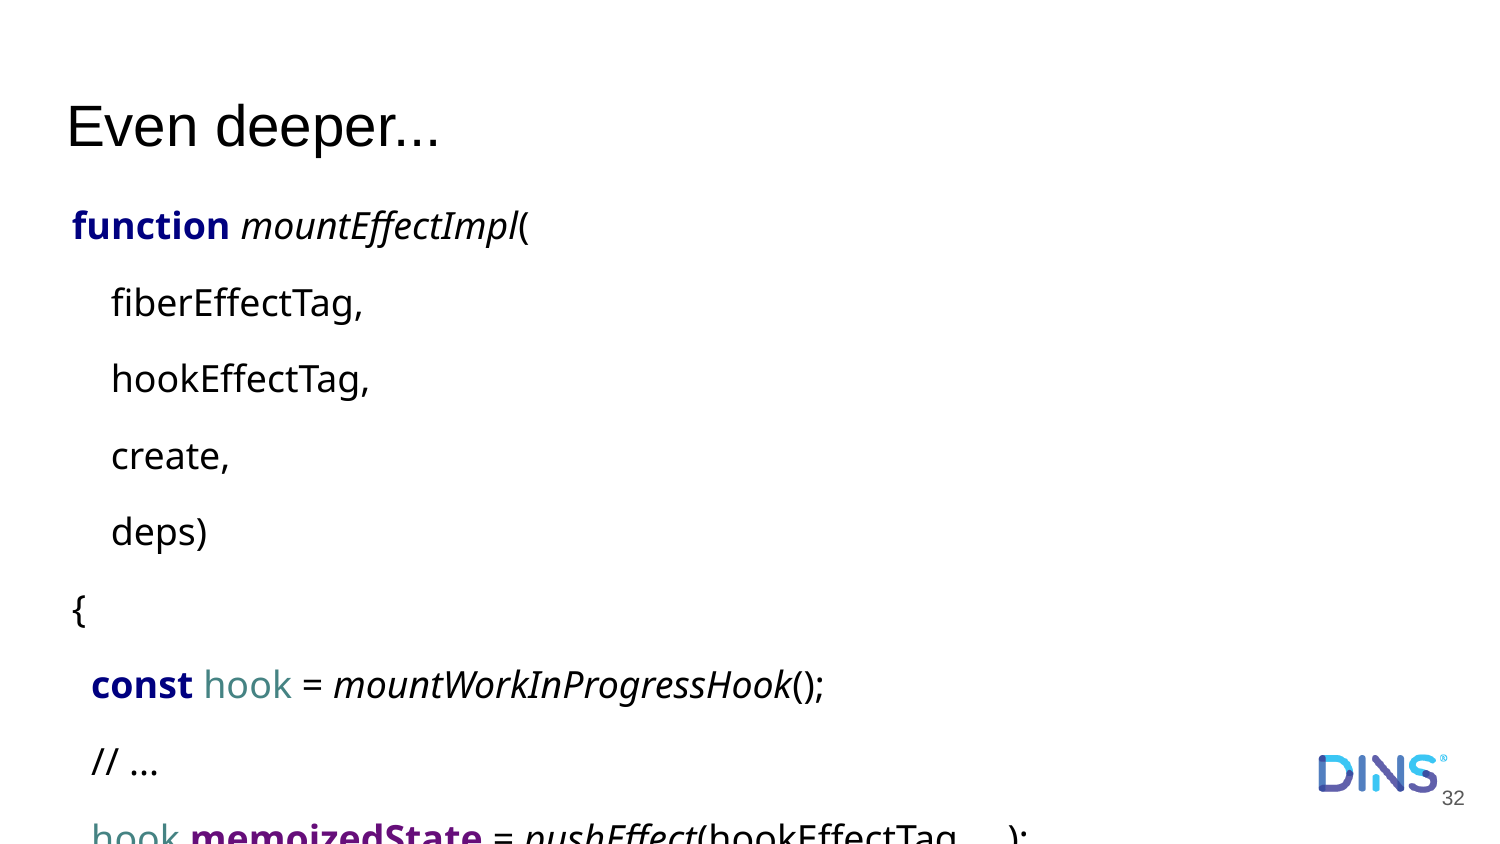

Even deeper...
function mountEffectImpl(
 fiberEffectTag,
 hookEffectTag,
 create,
 deps)
{
 const hook = mountWorkInProgressHook();
 // ...
 hook.memoizedState = pushEffect(hookEffectTag, ...);
}
#
32